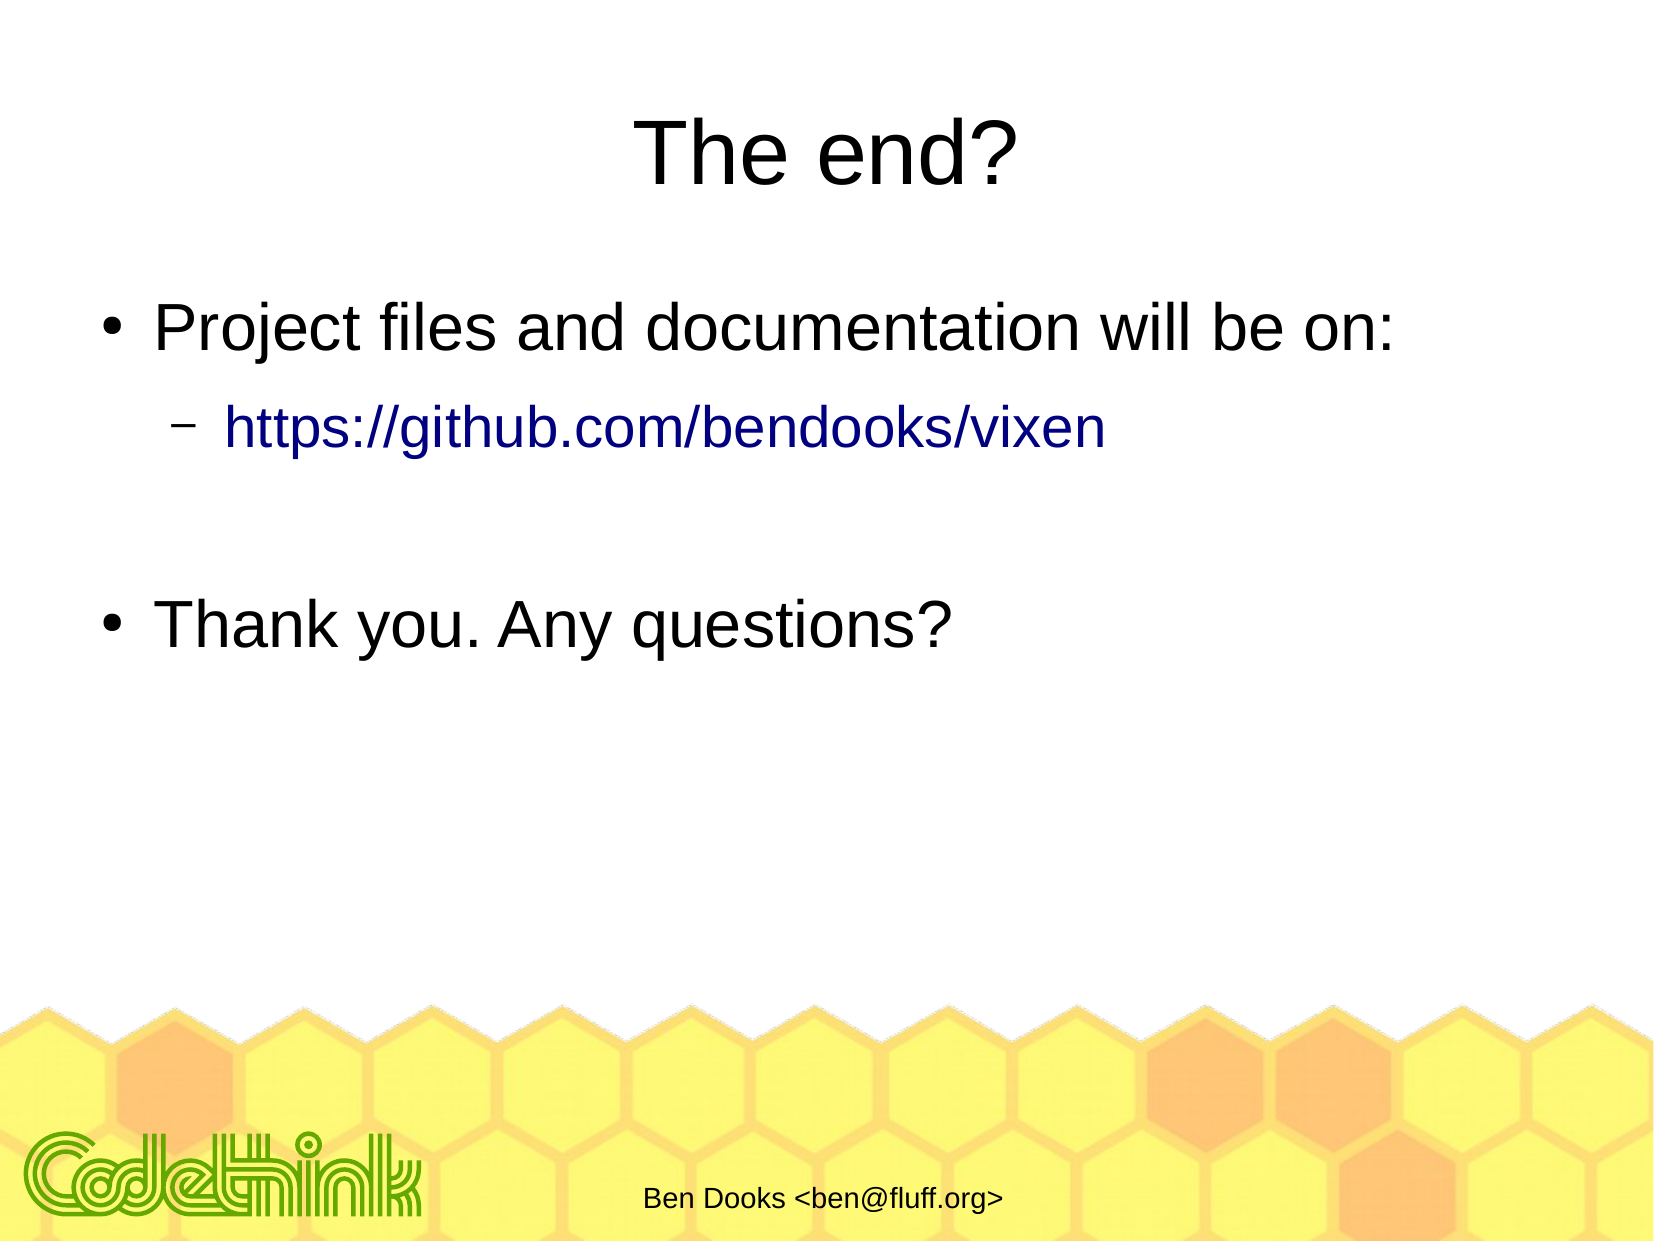

# The end?
Project files and documentation will be on:
https://github.com/bendooks/vixen
Thank you. Any questions?